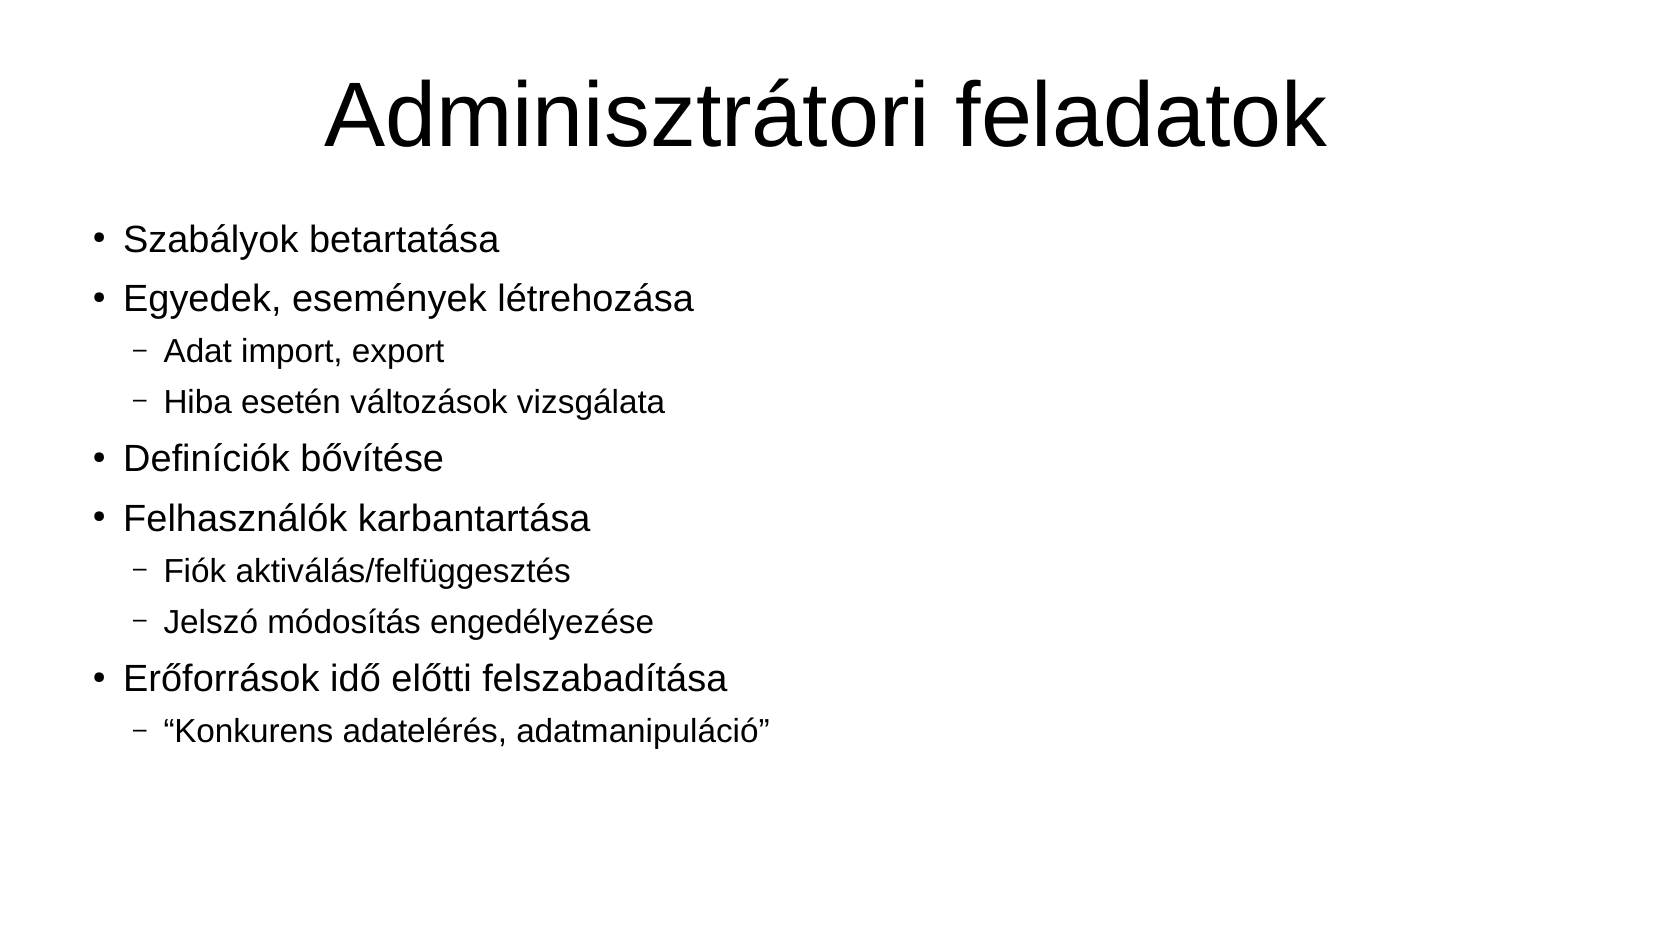

# Adminisztrátori feladatok
Szabályok betartatása
Egyedek, események létrehozása
Adat import, export
Hiba esetén változások vizsgálata
Definíciók bővítése
Felhasználók karbantartása
Fiók aktiválás/felfüggesztés
Jelszó módosítás engedélyezése
Erőforrások idő előtti felszabadítása
“Konkurens adatelérés, adatmanipuláció”